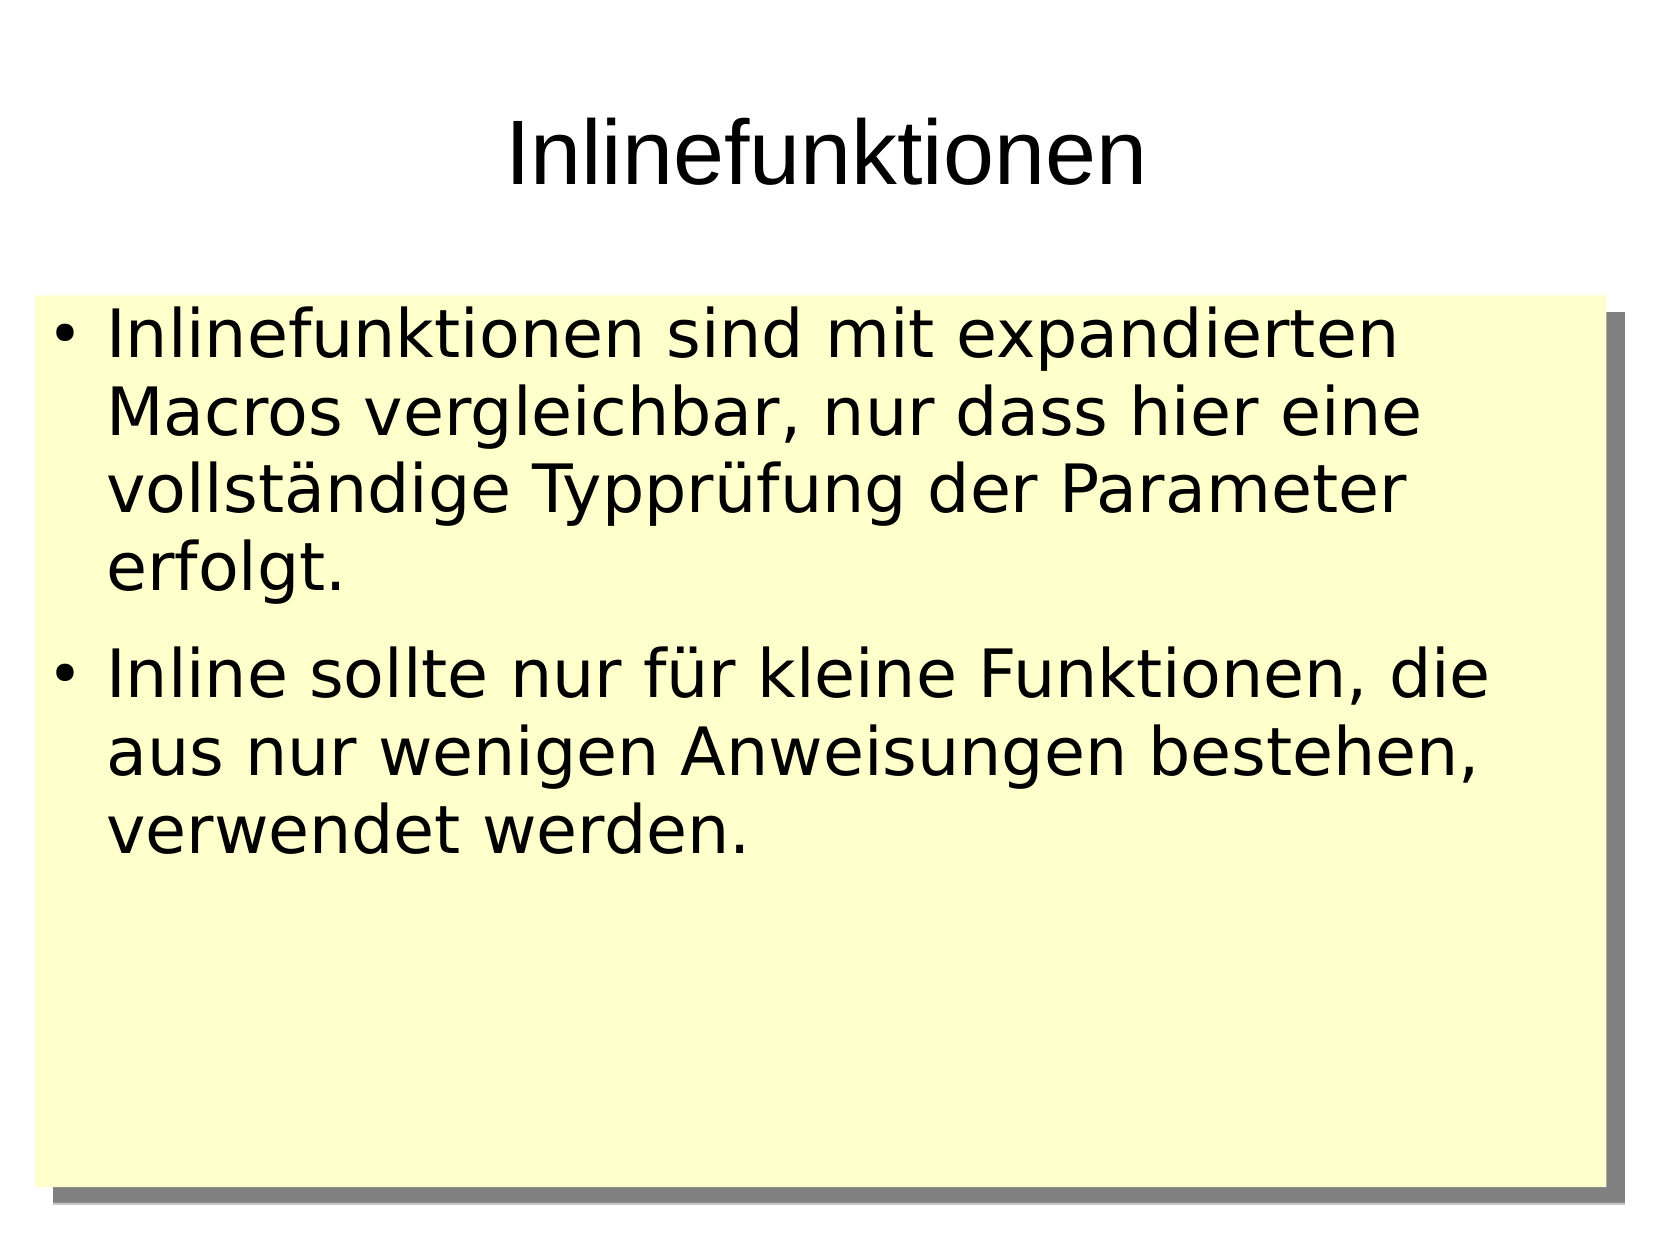

# Inlinefunktionen
Inlinefunktionen sind mit expandierten Macros vergleichbar, nur dass hier eine vollständige Typprüfung der Parameter erfolgt.
Inline sollte nur für kleine Funktionen, die aus nur wenigen Anweisungen bestehen, verwendet werden.
18